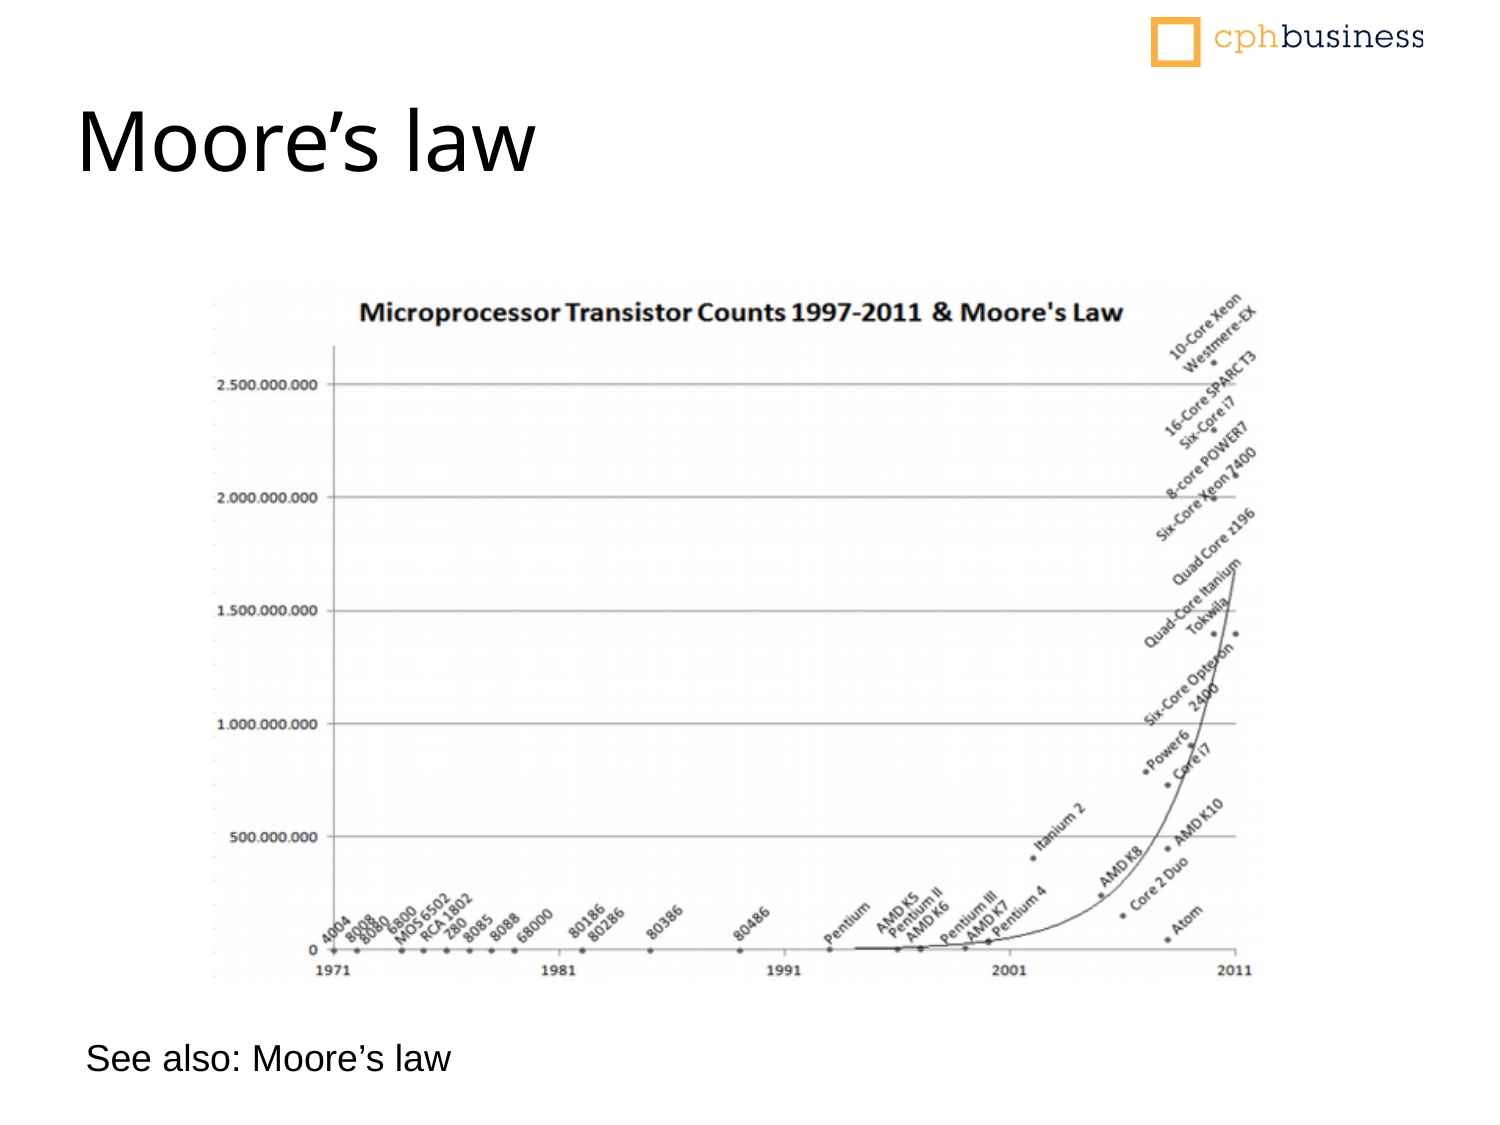

# Moore’s law
See also: Moore’s law